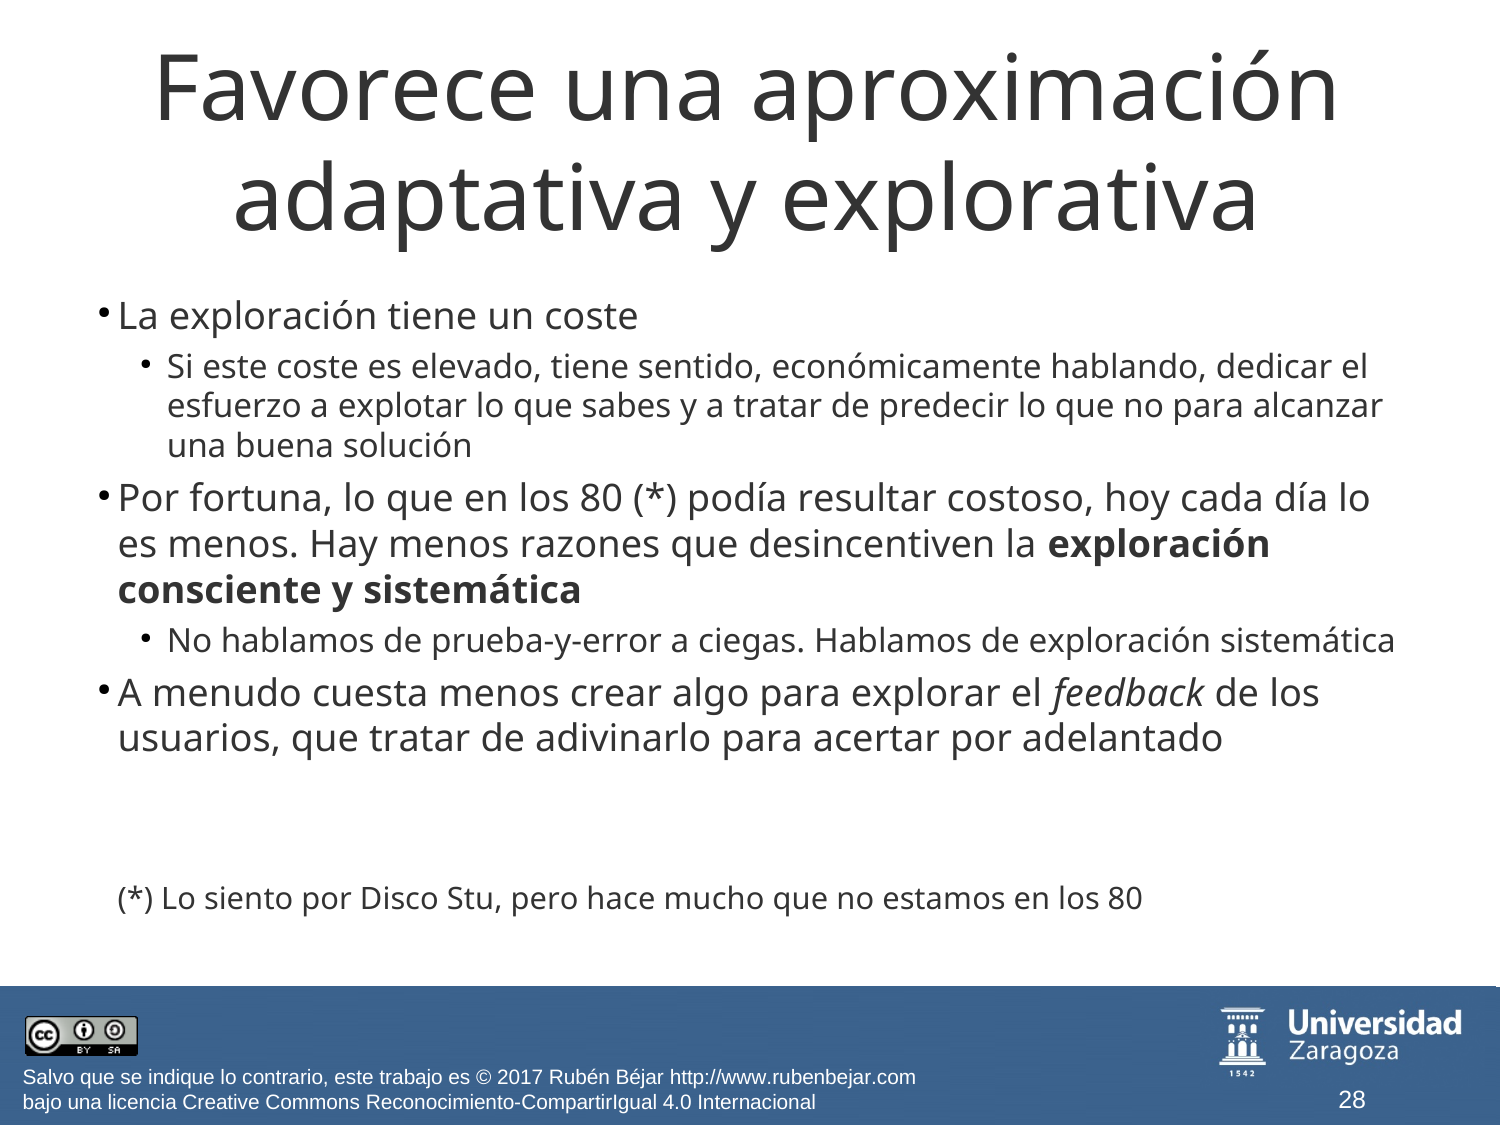

# Favorece una aproximación adaptativa y explorativa
La exploración tiene un coste
Si este coste es elevado, tiene sentido, económicamente hablando, dedicar el esfuerzo a explotar lo que sabes y a tratar de predecir lo que no para alcanzar una buena solución
Por fortuna, lo que en los 80 (*) podía resultar costoso, hoy cada día lo es menos. Hay menos razones que desincentiven la exploración consciente y sistemática
No hablamos de prueba-y-error a ciegas. Hablamos de exploración sistemática
A menudo cuesta menos crear algo para explorar el feedback de los usuarios, que tratar de adivinarlo para acertar por adelantado
(*) Lo siento por Disco Stu, pero hace mucho que no estamos en los 80